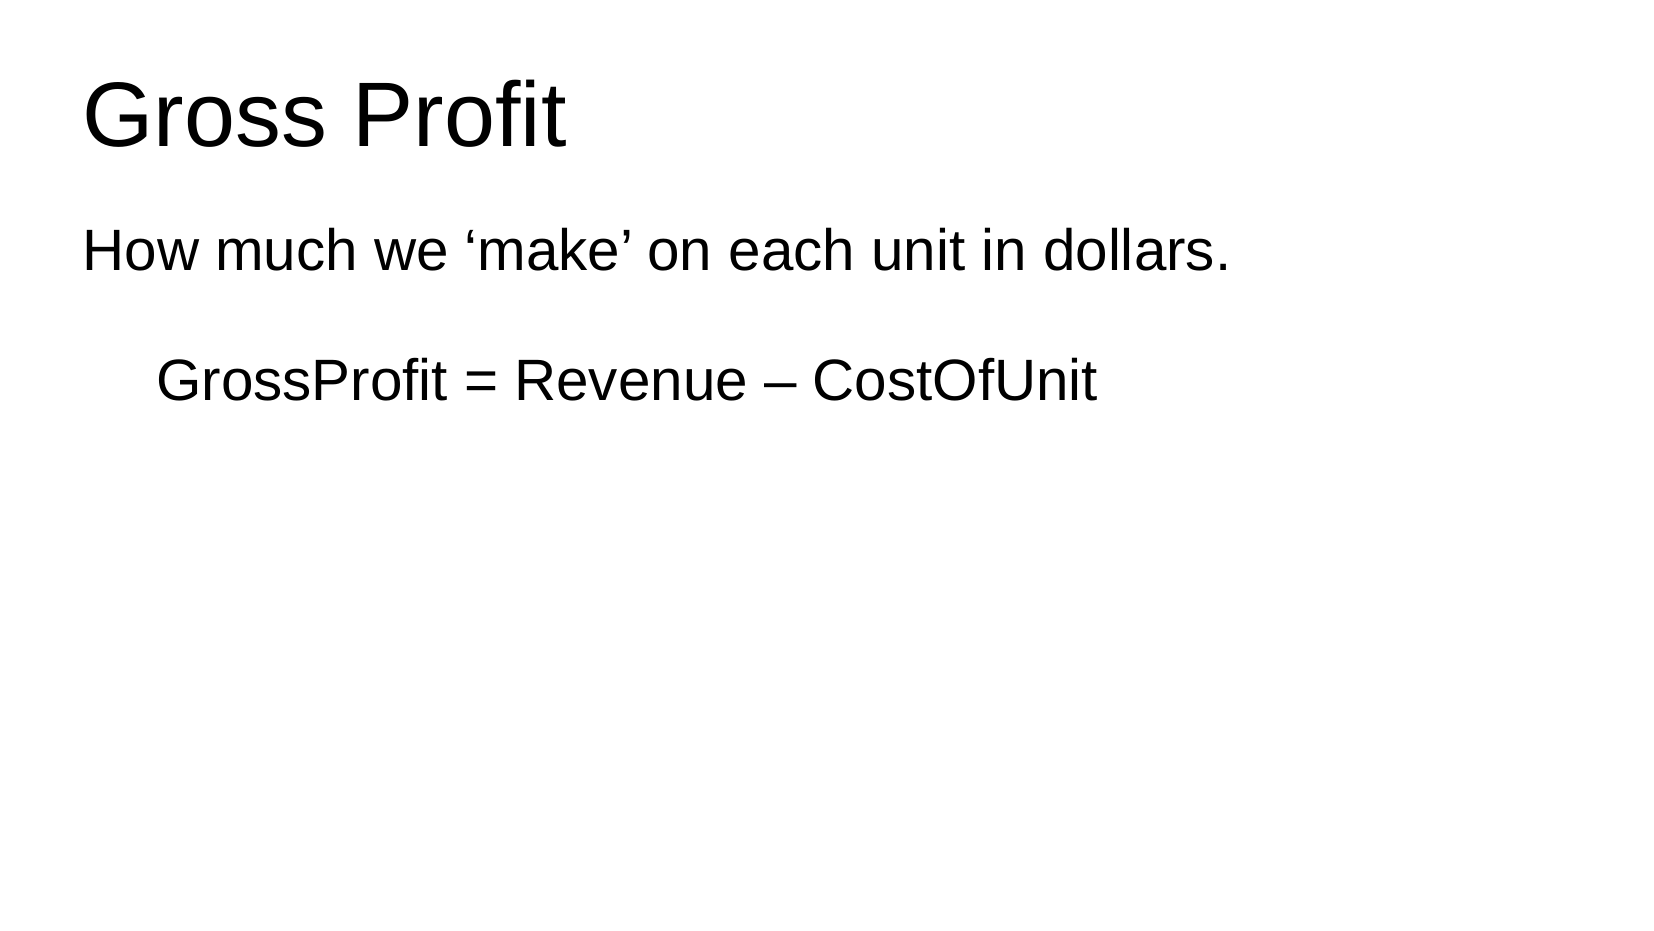

# Gross Profit
How much we ‘make’ on each unit in dollars.
	GrossProfit = Revenue – CostOfUnit